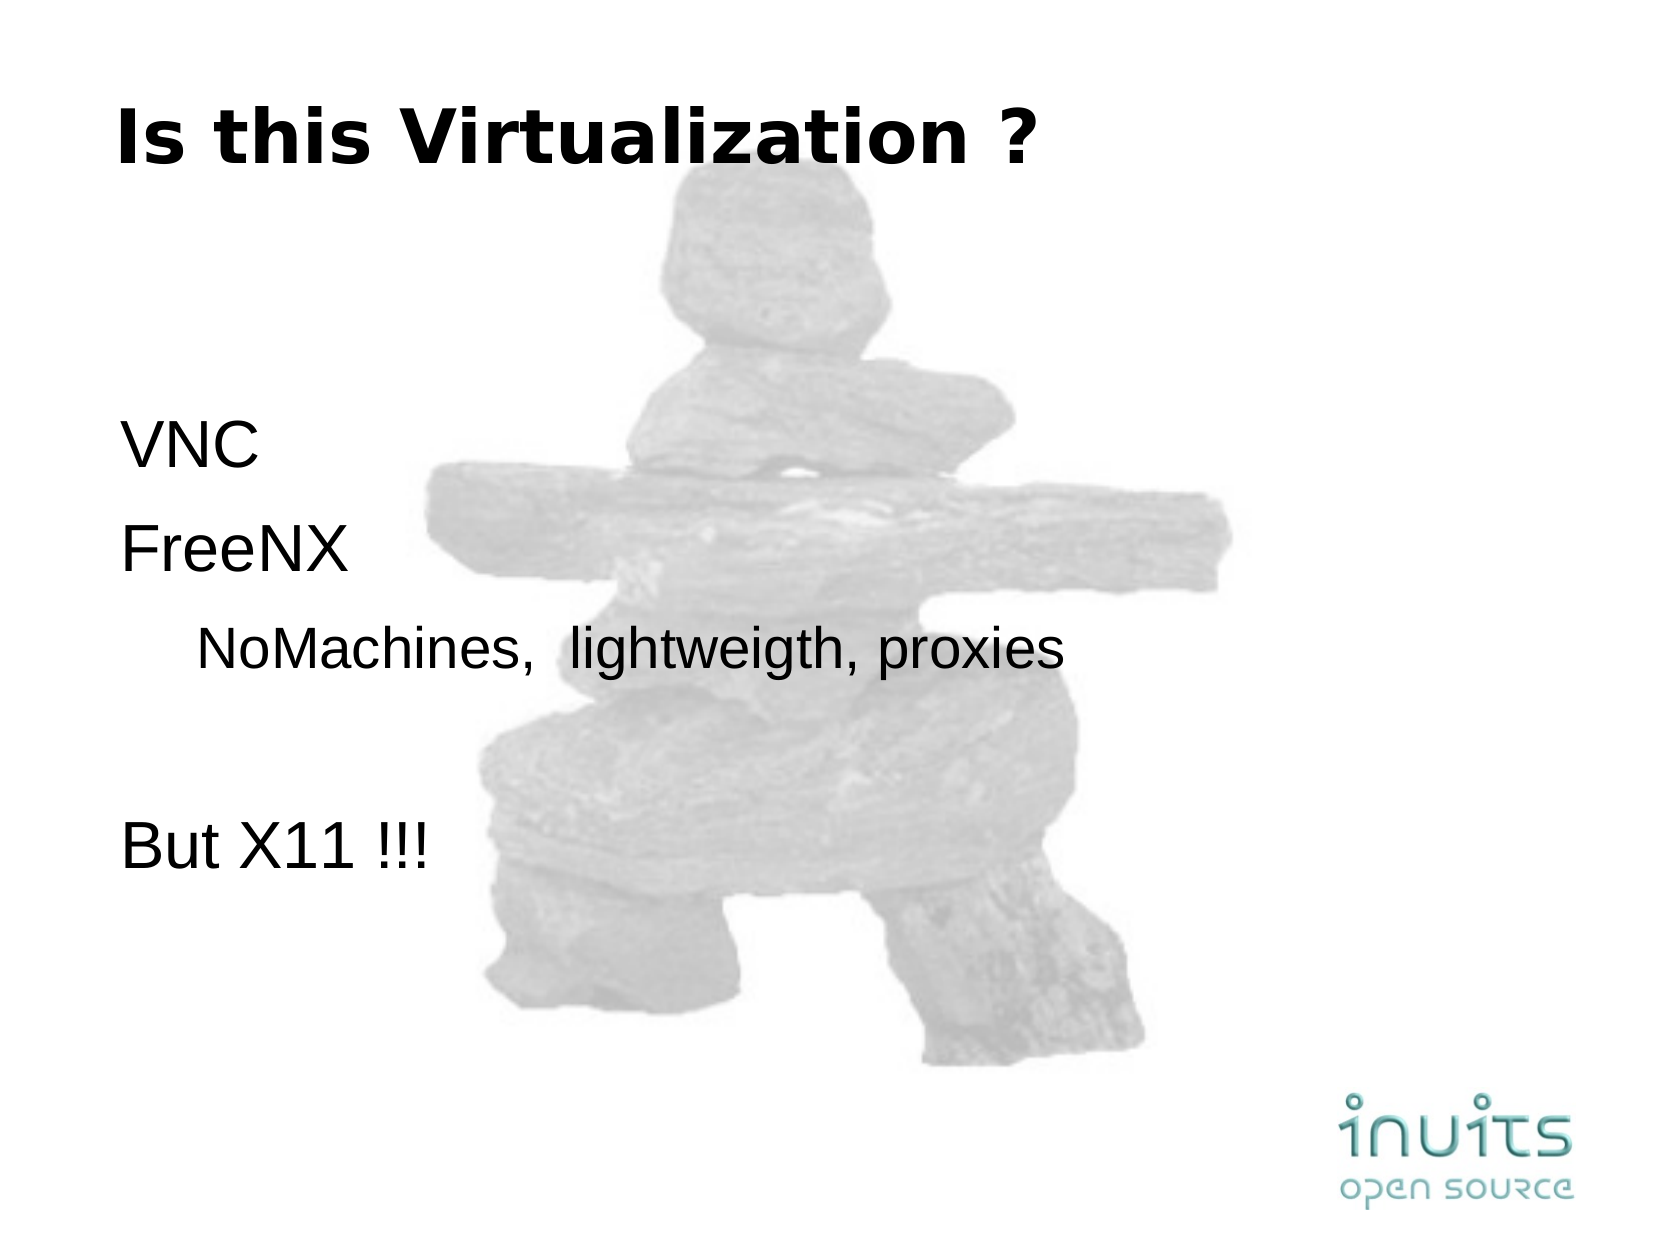

Is this Virtualization ?
# VNC
FreeNX
NoMachines, lightweigth, proxies
But X11 !!!